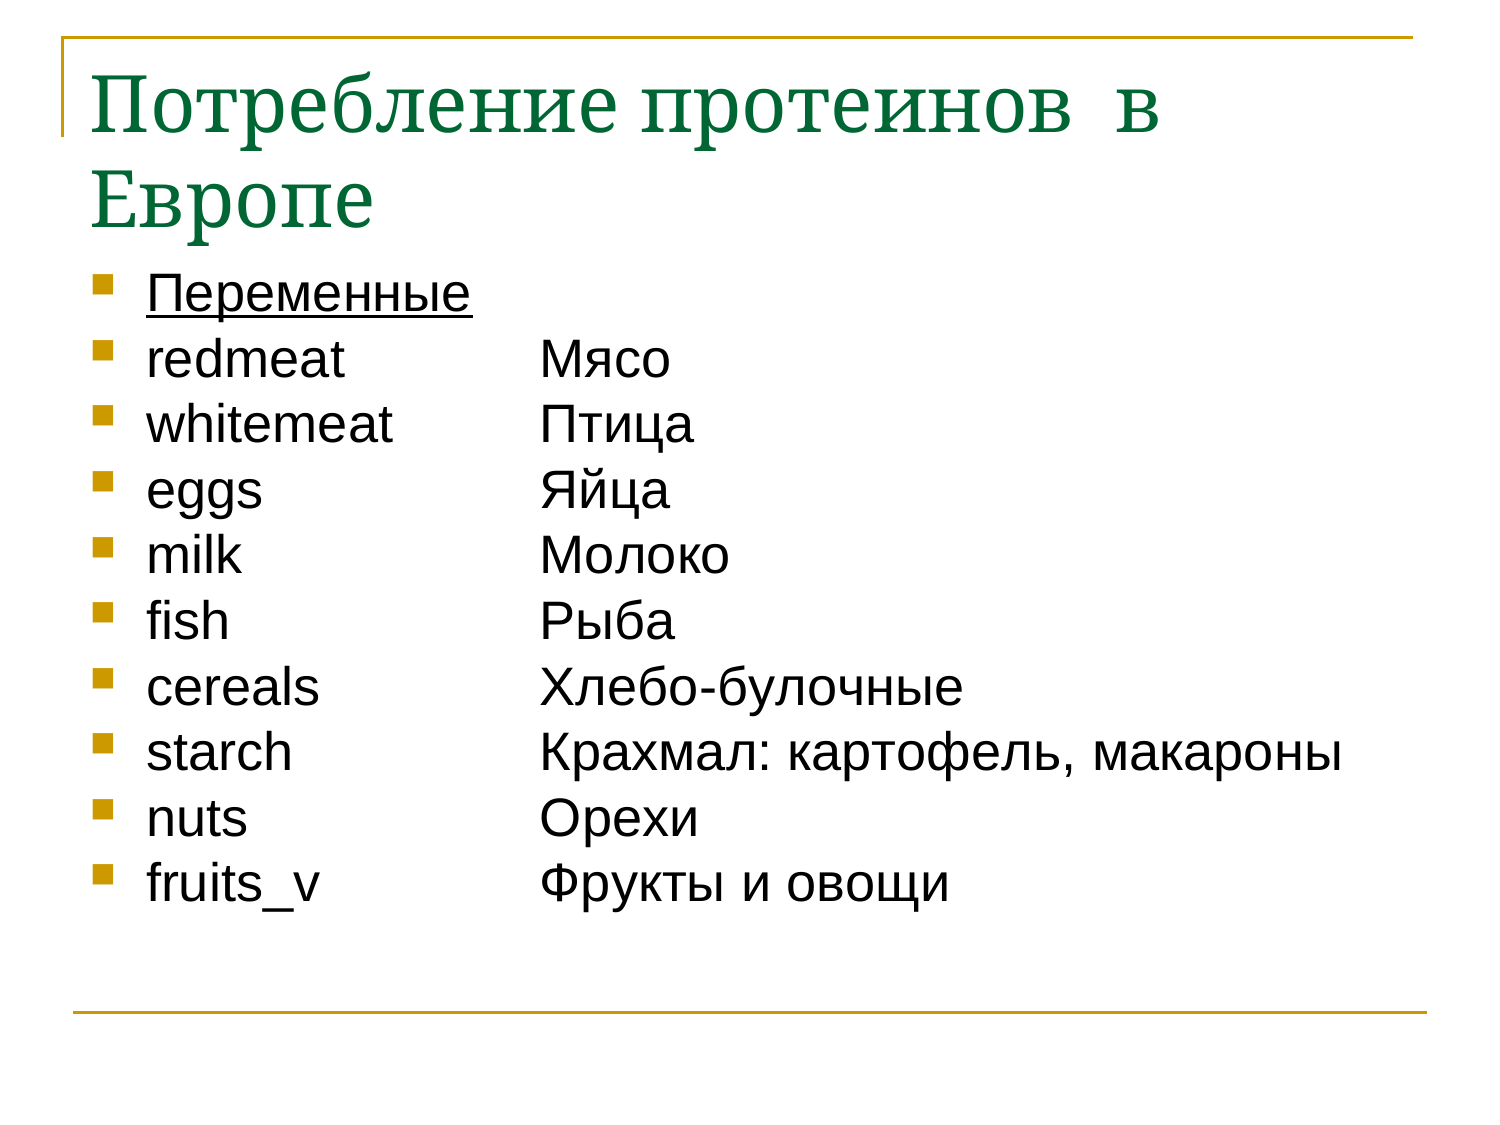

# Потребление протеинов в Европе
Переменные
redmeat		Мясо
whitemeat	Птица
eggs		Яйца
milk		Молоко
fish			Рыба
cereals		Хлебо-булочные
starch		Крахмал: картофель, макароны
nuts		Орехи
fruits_v		Фрукты и овощи